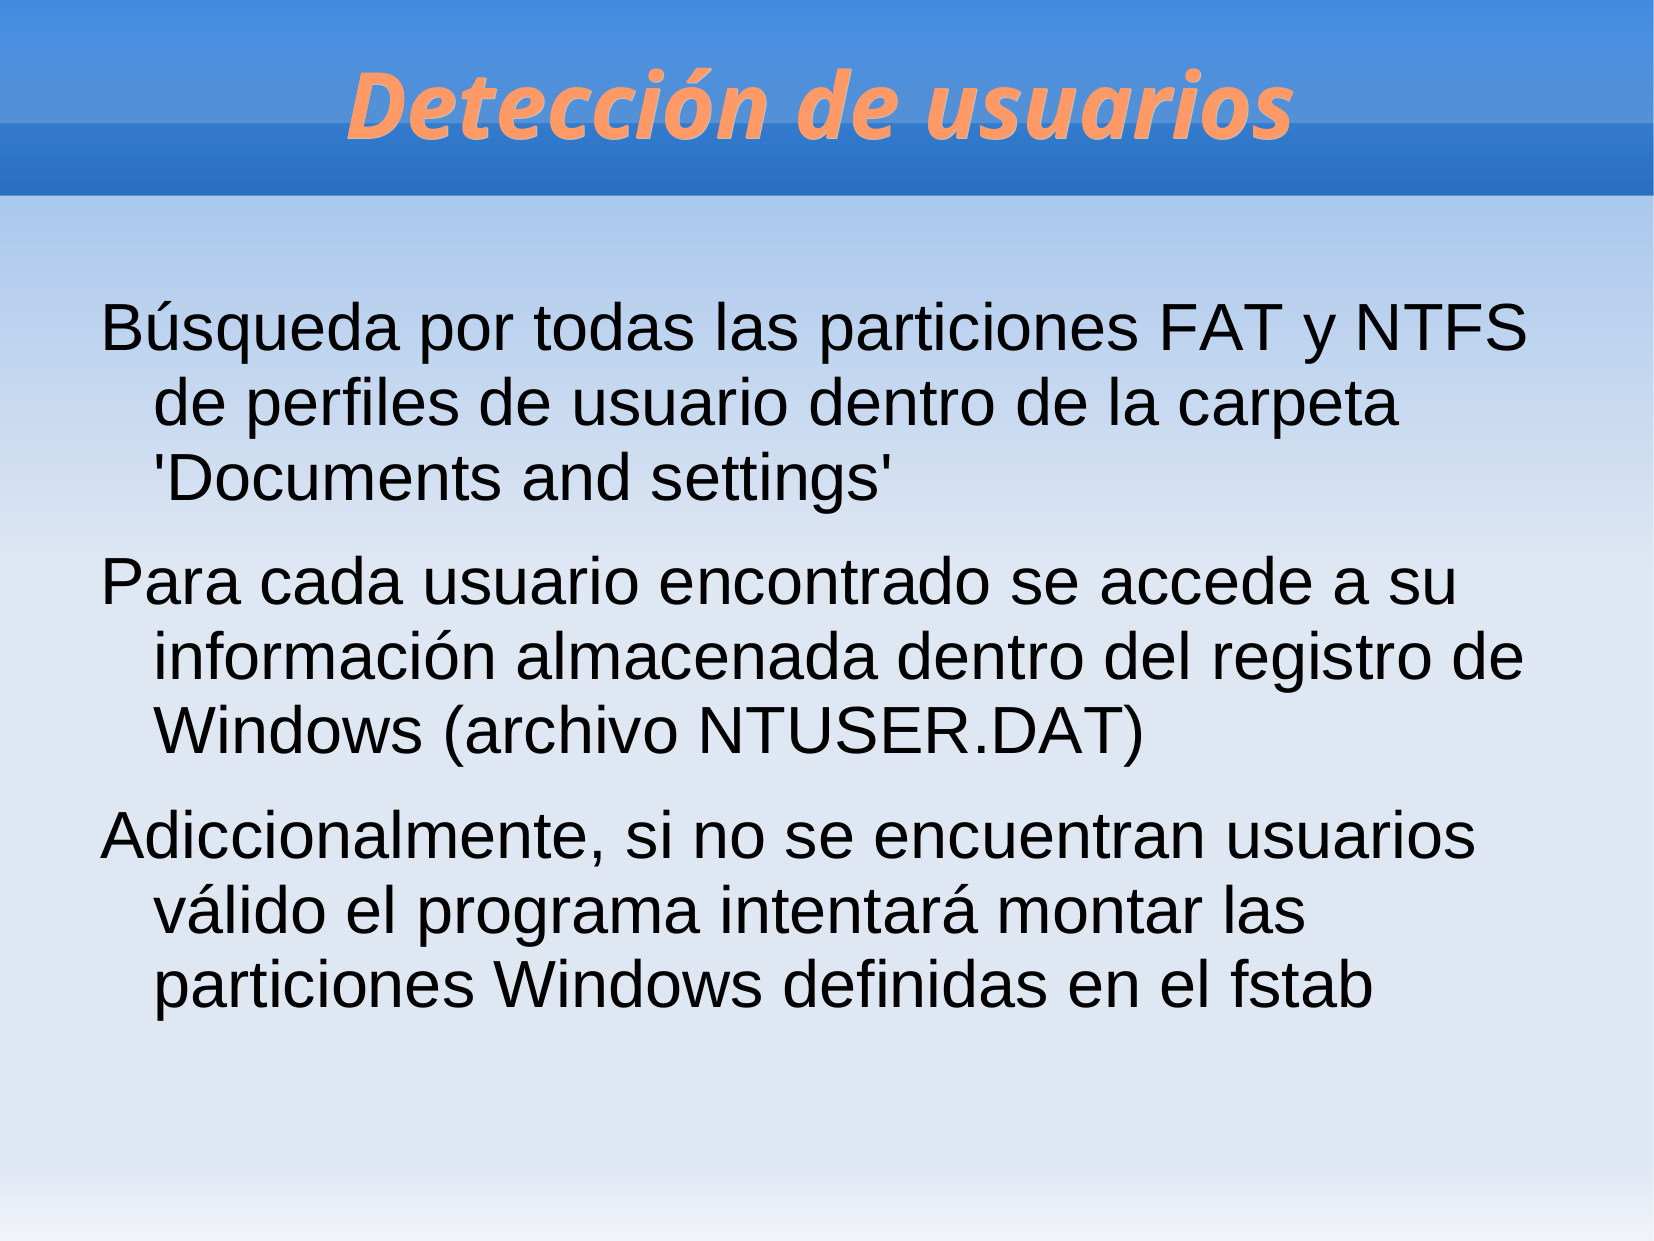

# Detección de usuarios
Búsqueda por todas las particiones FAT y NTFS de perfiles de usuario dentro de la carpeta 'Documents and settings'
Para cada usuario encontrado se accede a su información almacenada dentro del registro de Windows (archivo NTUSER.DAT)
Adiccionalmente, si no se encuentran usuarios válido el programa intentará montar las particiones Windows definidas en el fstab